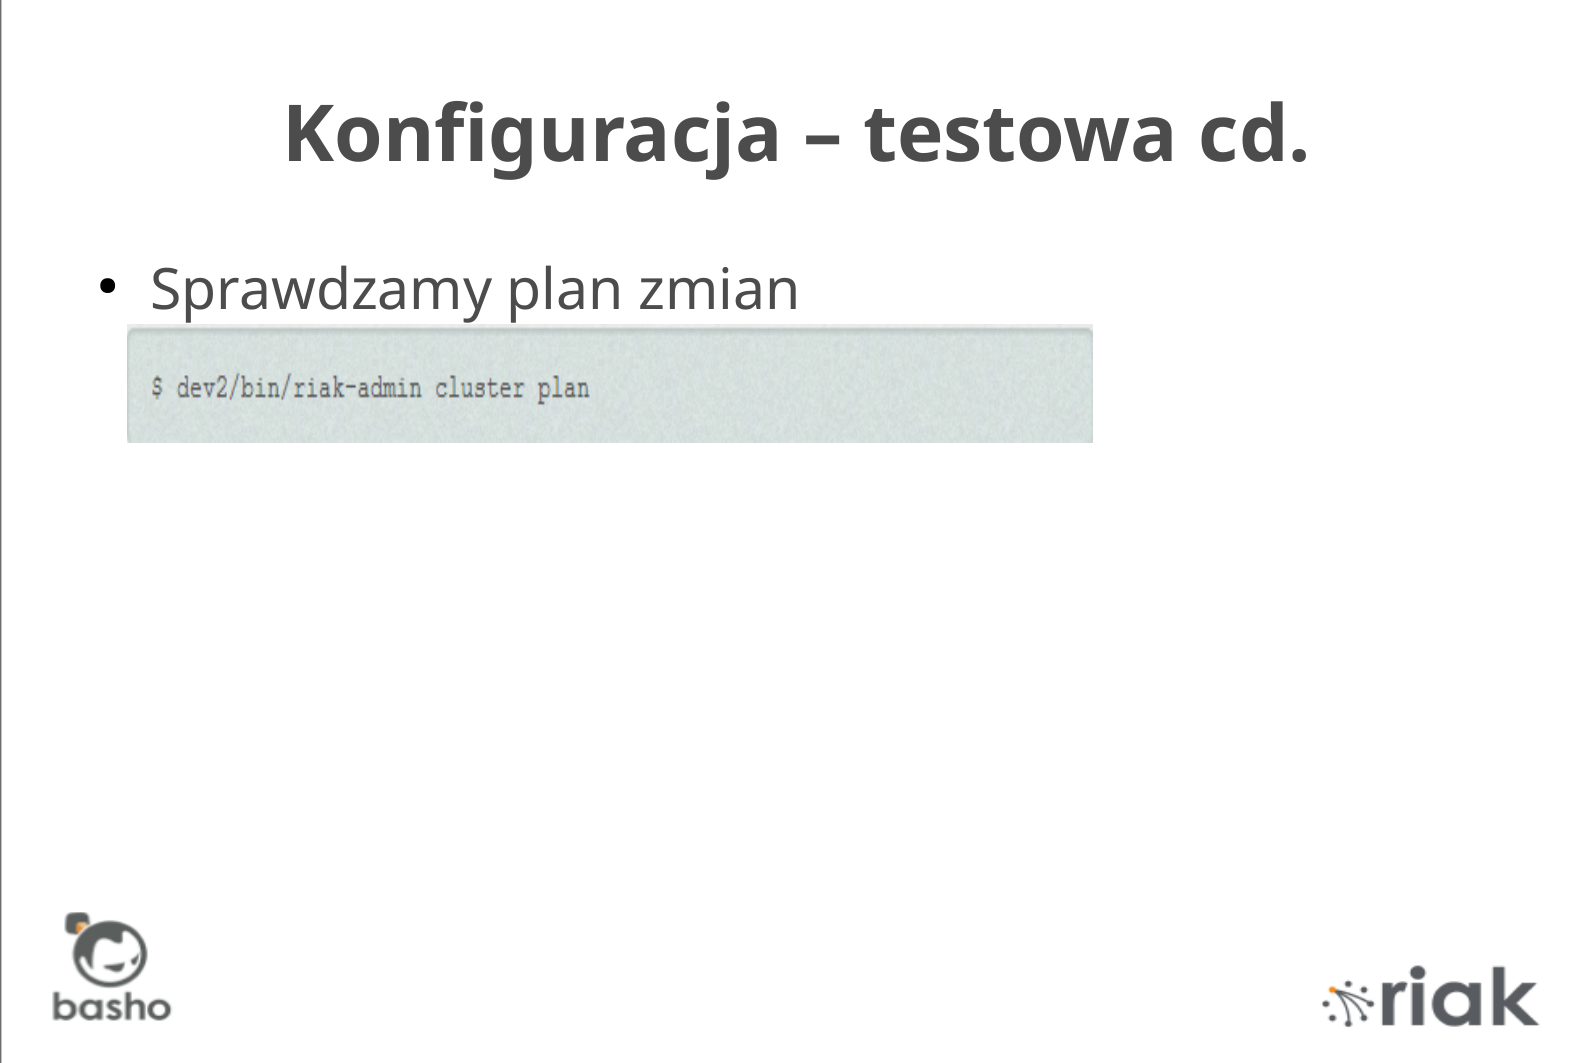

# Konfiguracja – testowa cd.
Sprawdzamy plan zmian
17